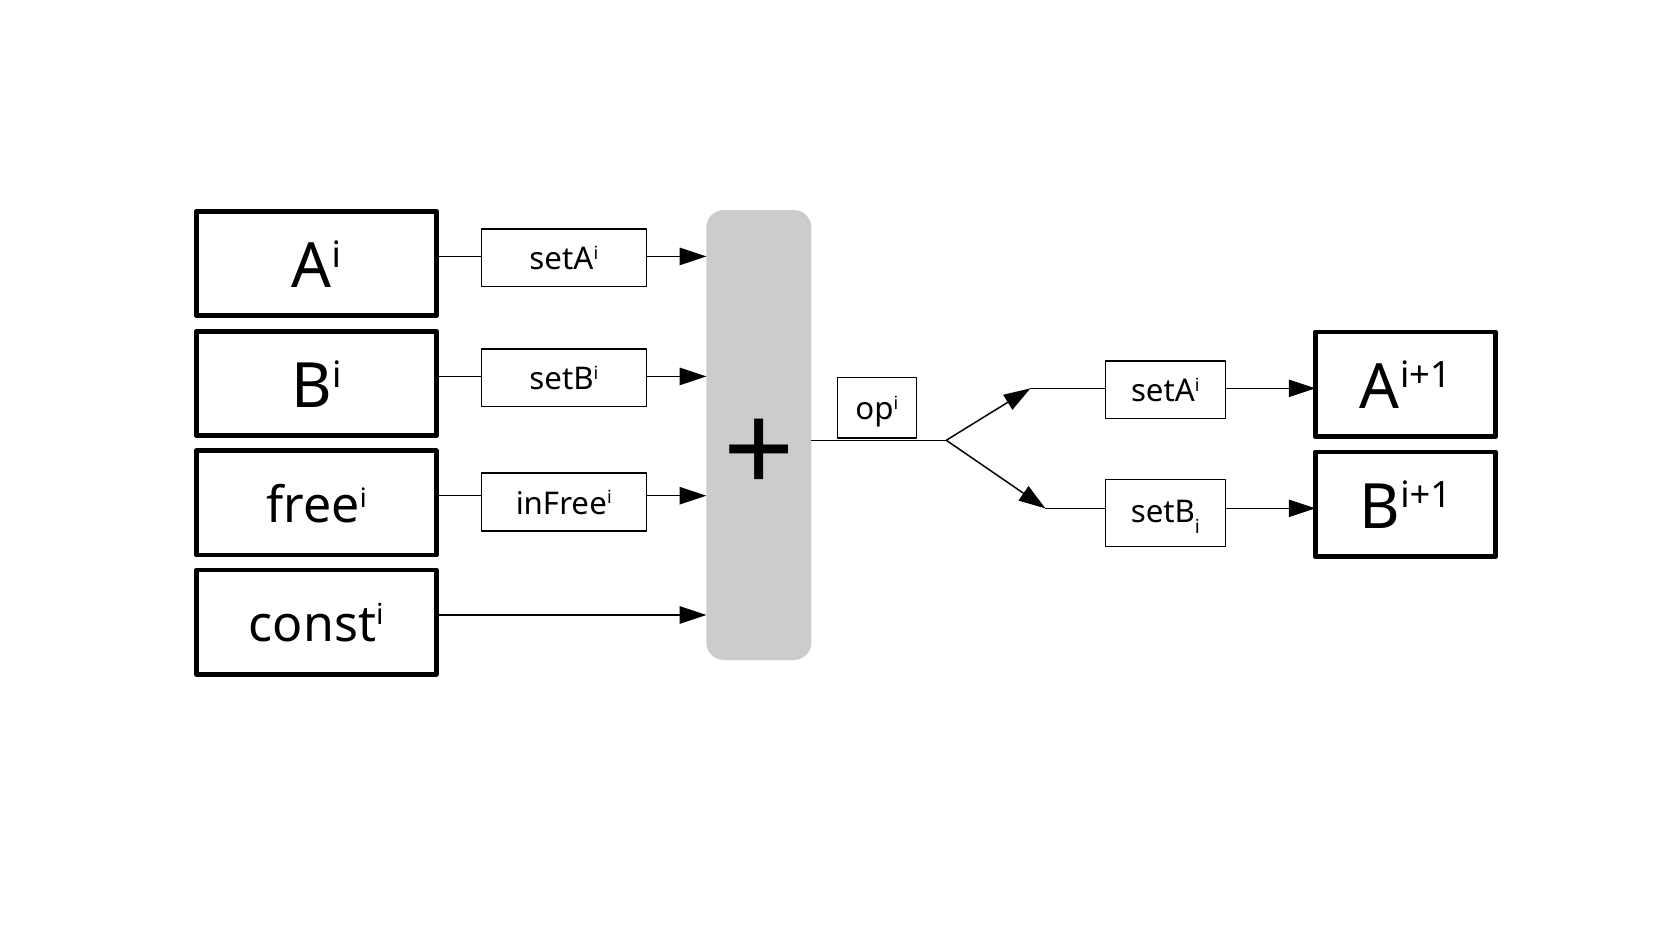

Ai
setAi
Bi
Ai+1
setBi
+
setAi
opi
freei
Bi+1
inFreei
setBi
consti